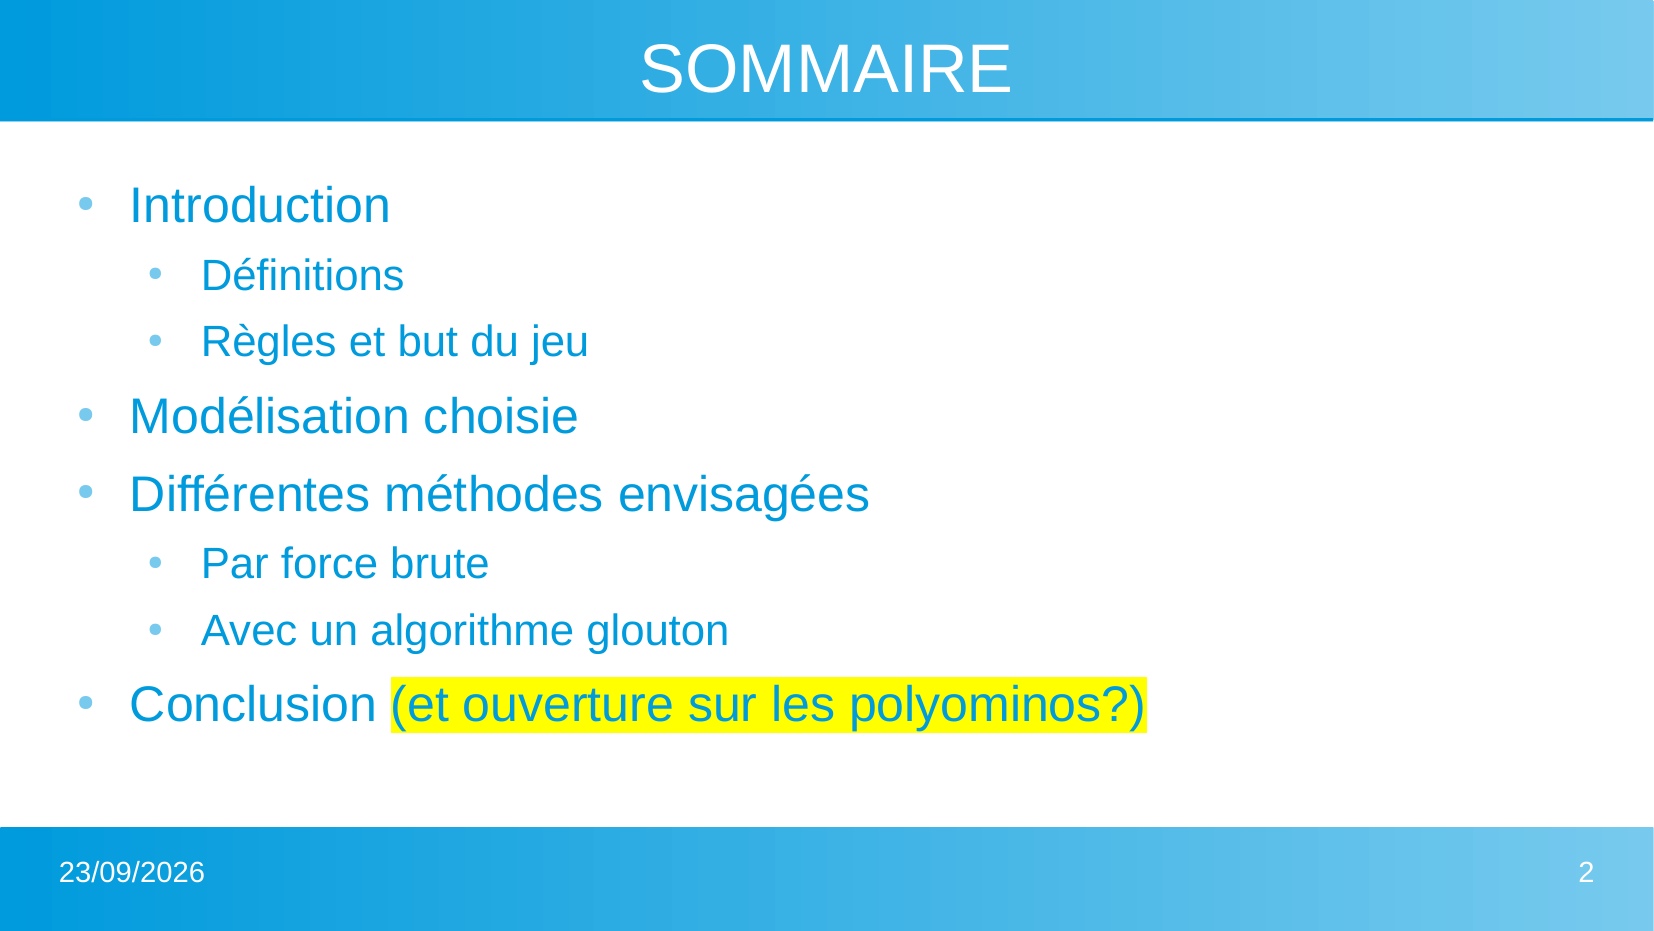

# SOMMAIRE
Introduction
Définitions
Règles et but du jeu
Modélisation choisie
Différentes méthodes envisagées
Par force brute
Avec un algorithme glouton
Conclusion (et ouverture sur les polyominos?)
2